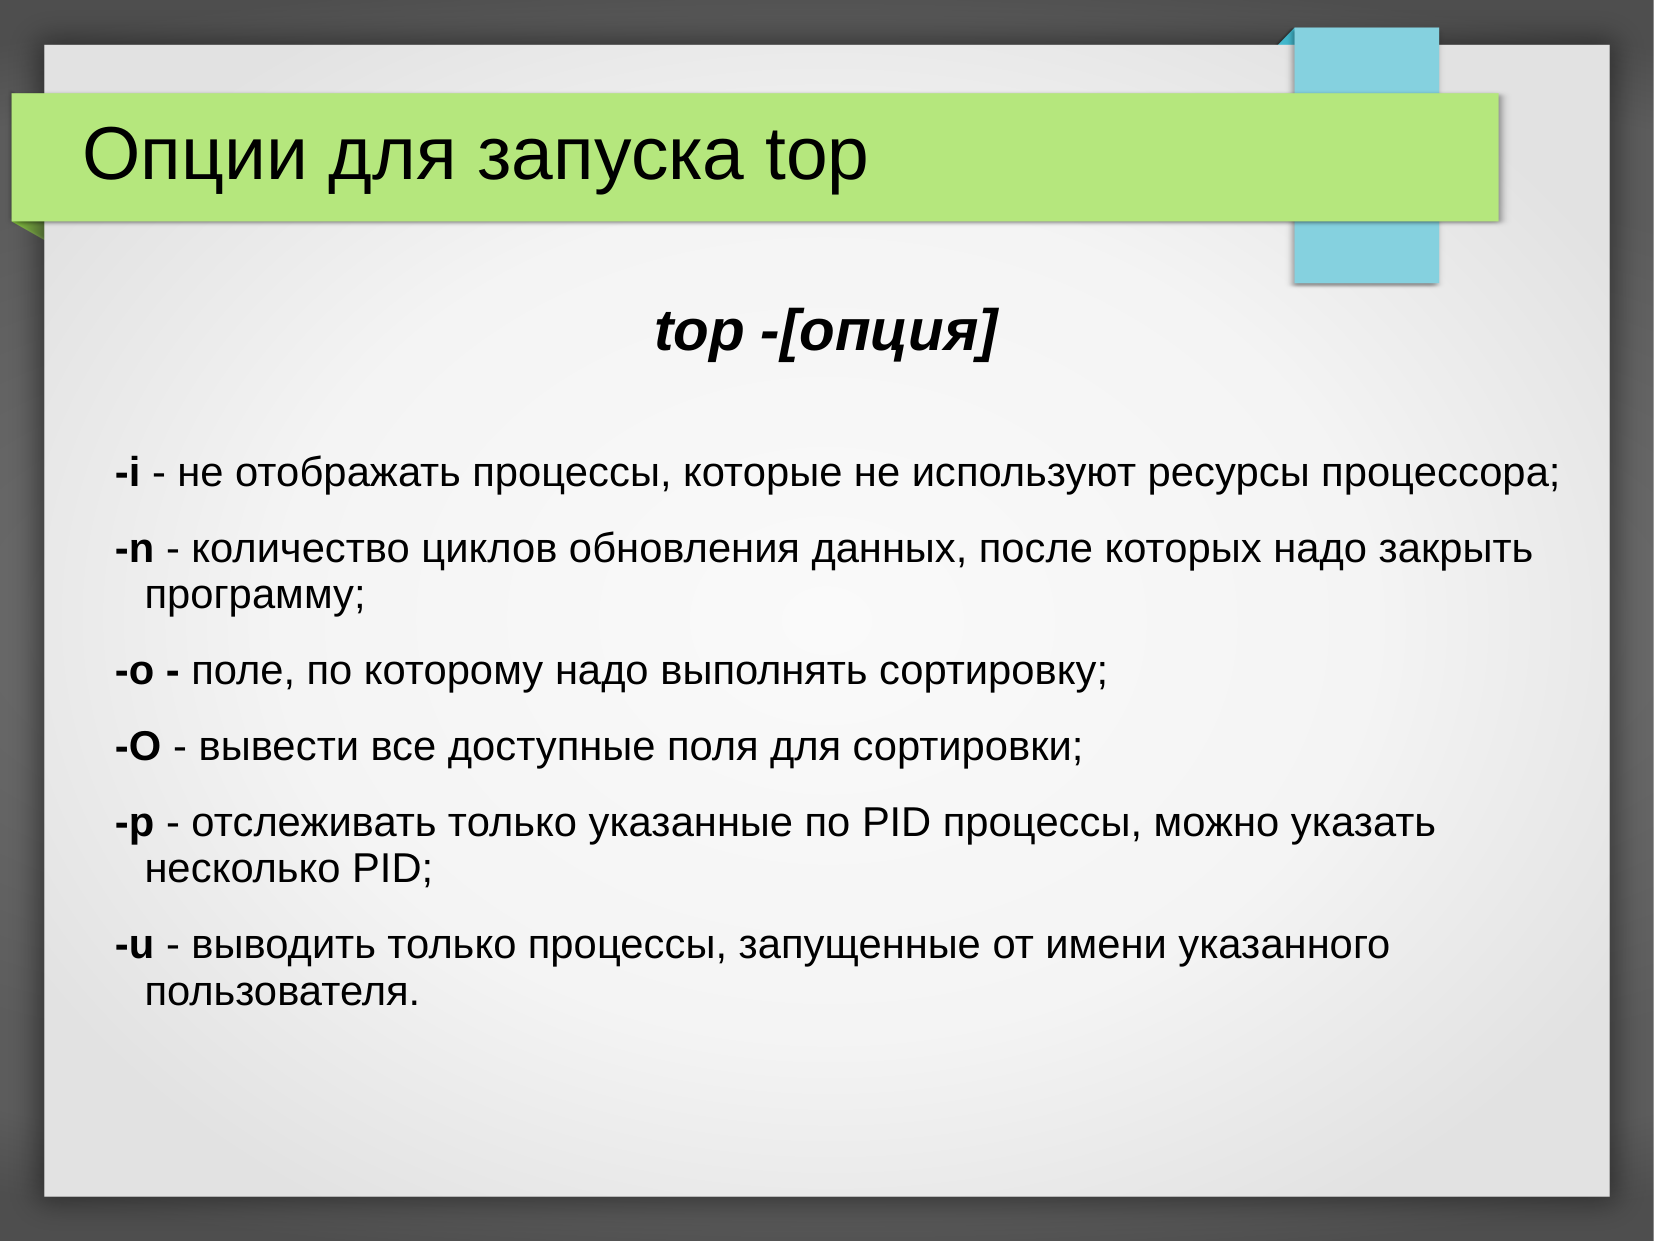

# Опции для запуска top
top -[опция]
-i - не отображать процессы, которые не используют ресурсы процессора;
-n - количество циклов обновления данных, после которых надо закрыть программу;
-o - поле, по которому надо выполнять сортировку;
-O - вывести все доступные поля для сортировки;
-p - отслеживать только указанные по PID процессы, можно указать несколько PID;
-u - выводить только процессы, запущенные от имени указанного пользователя.